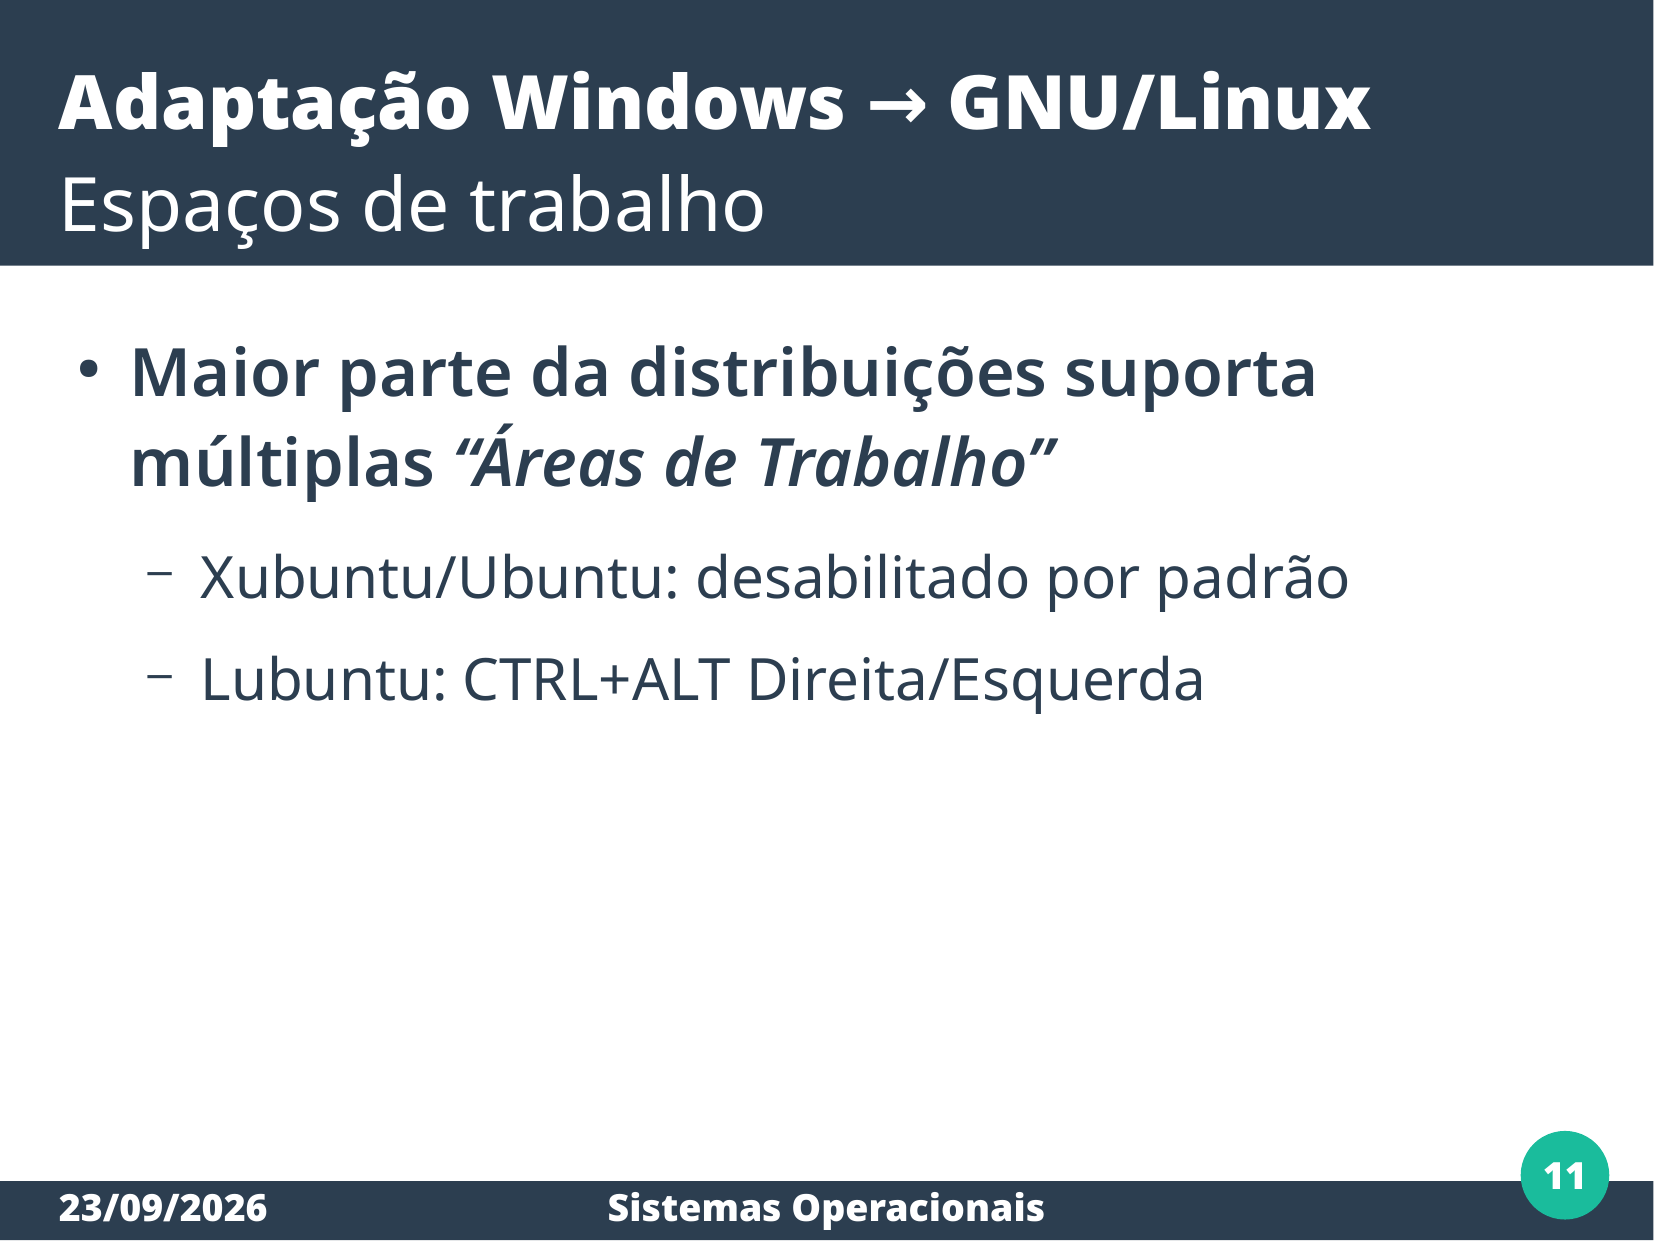

# Adaptação Windows → GNU/Linux Espaços de trabalho
Maior parte da distribuições suporta múltiplas “Áreas de Trabalho”
Xubuntu/Ubuntu: desabilitado por padrão
Lubuntu: CTRL+ALT Direita/Esquerda
11
Sistemas Operacionais